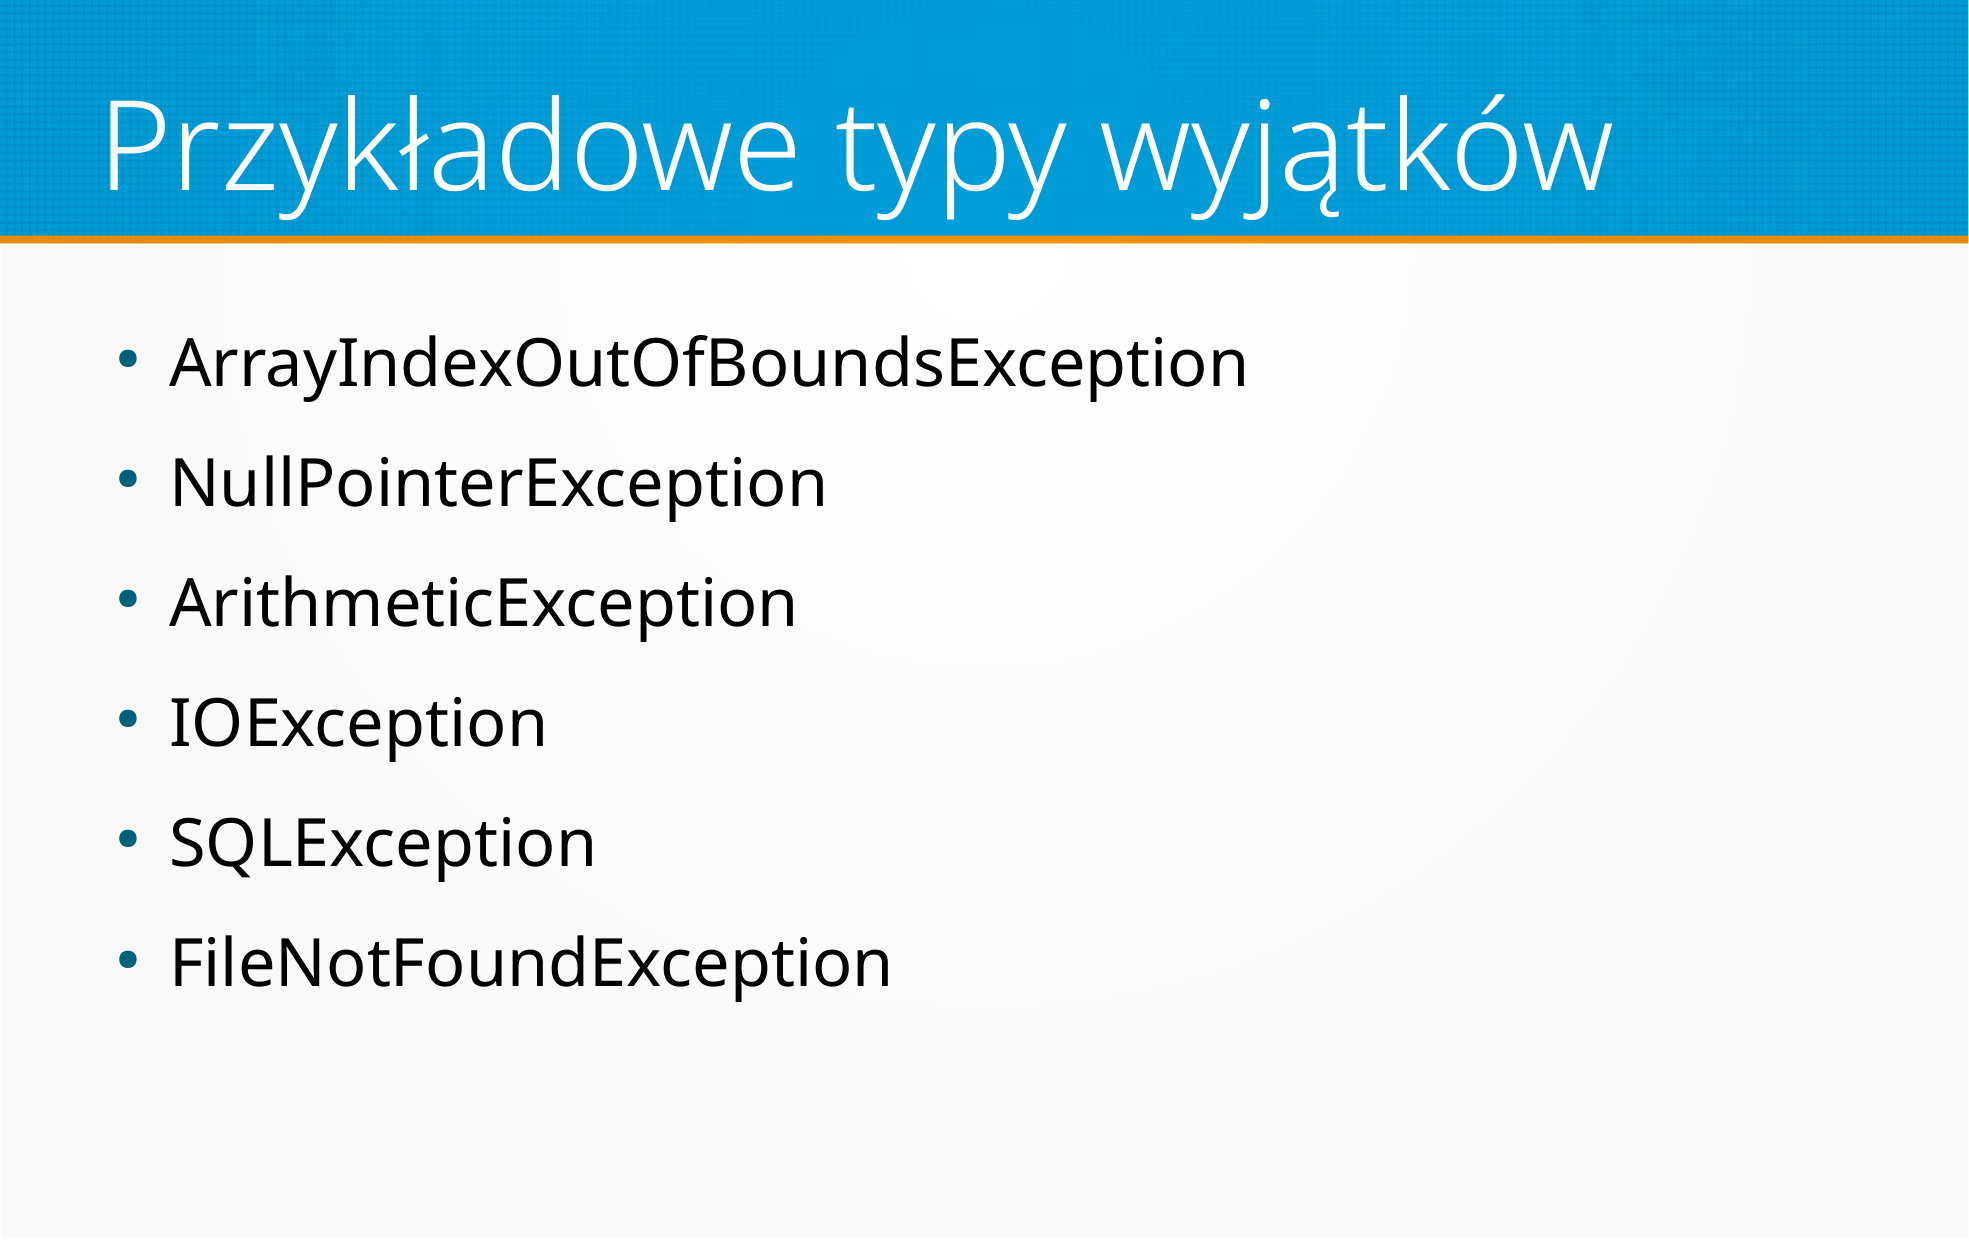

# Przykładowe typy wyjątków
ArrayIndexOutOfBoundsException
NullPointerException
ArithmeticException
IOException
SQLException
FileNotFoundException